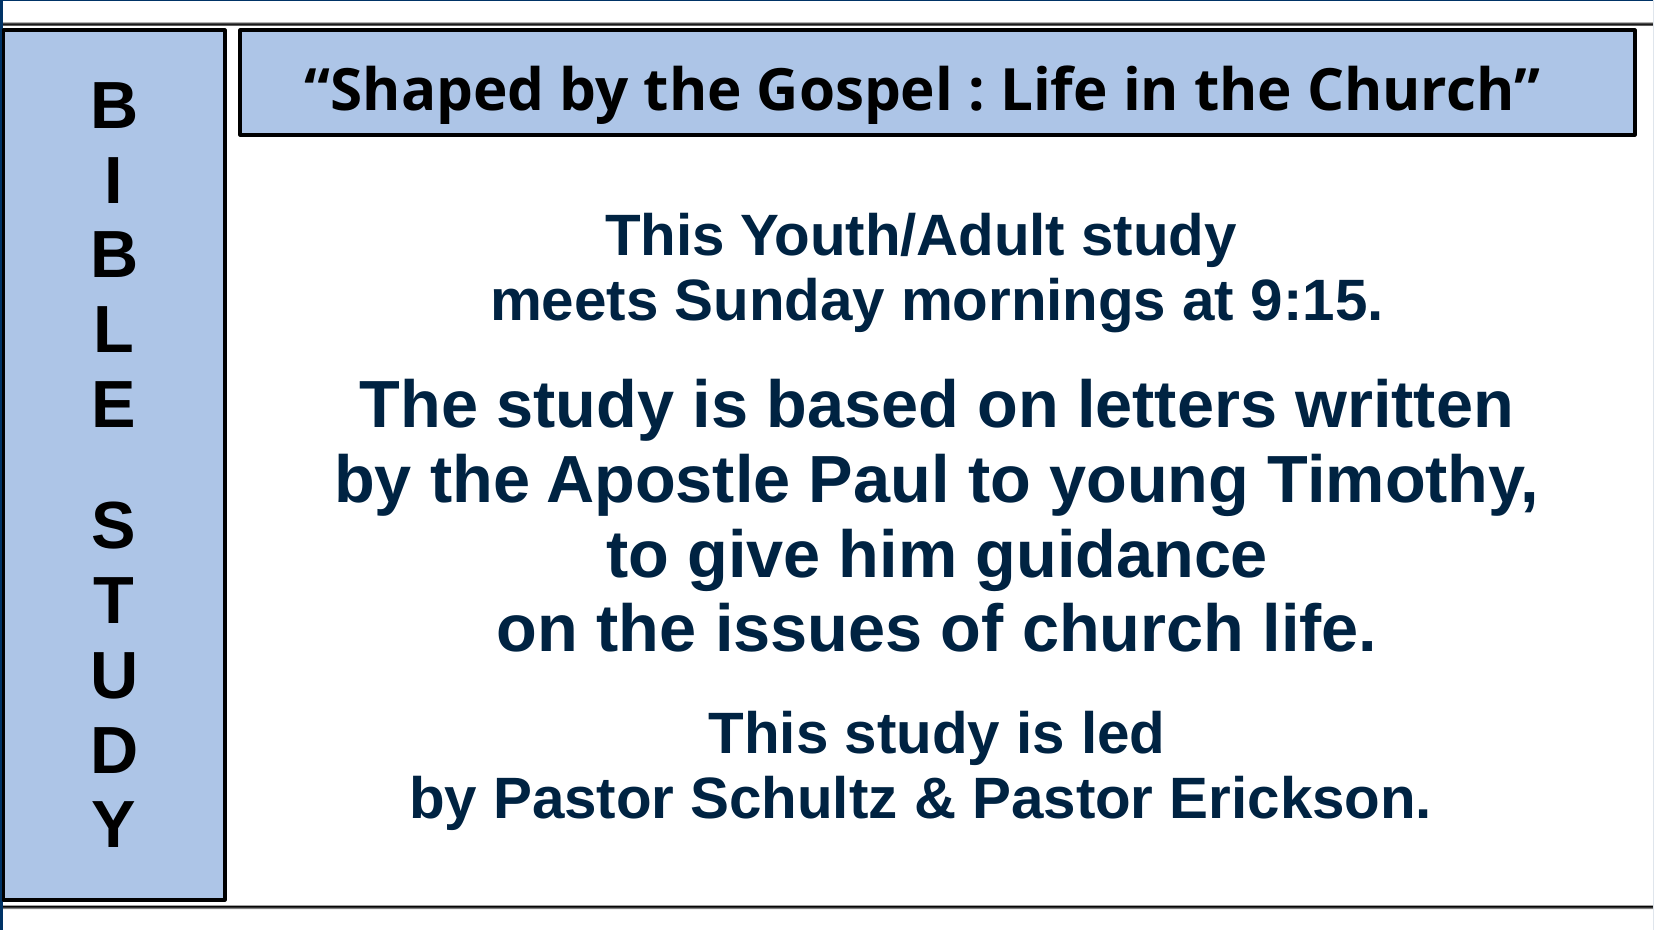

B
I
B
L
E
S
T
U
D
Y
“Shaped by the Gospel : Life in the Church”
This Youth/Adult study
meets Sunday mornings at 9:15.
The study is based on letters written by the Apostle Paul to young Timothy,
to give him guidance
on the issues of church life.
This study is led
by Pastor Schultz & Pastor Erickson.